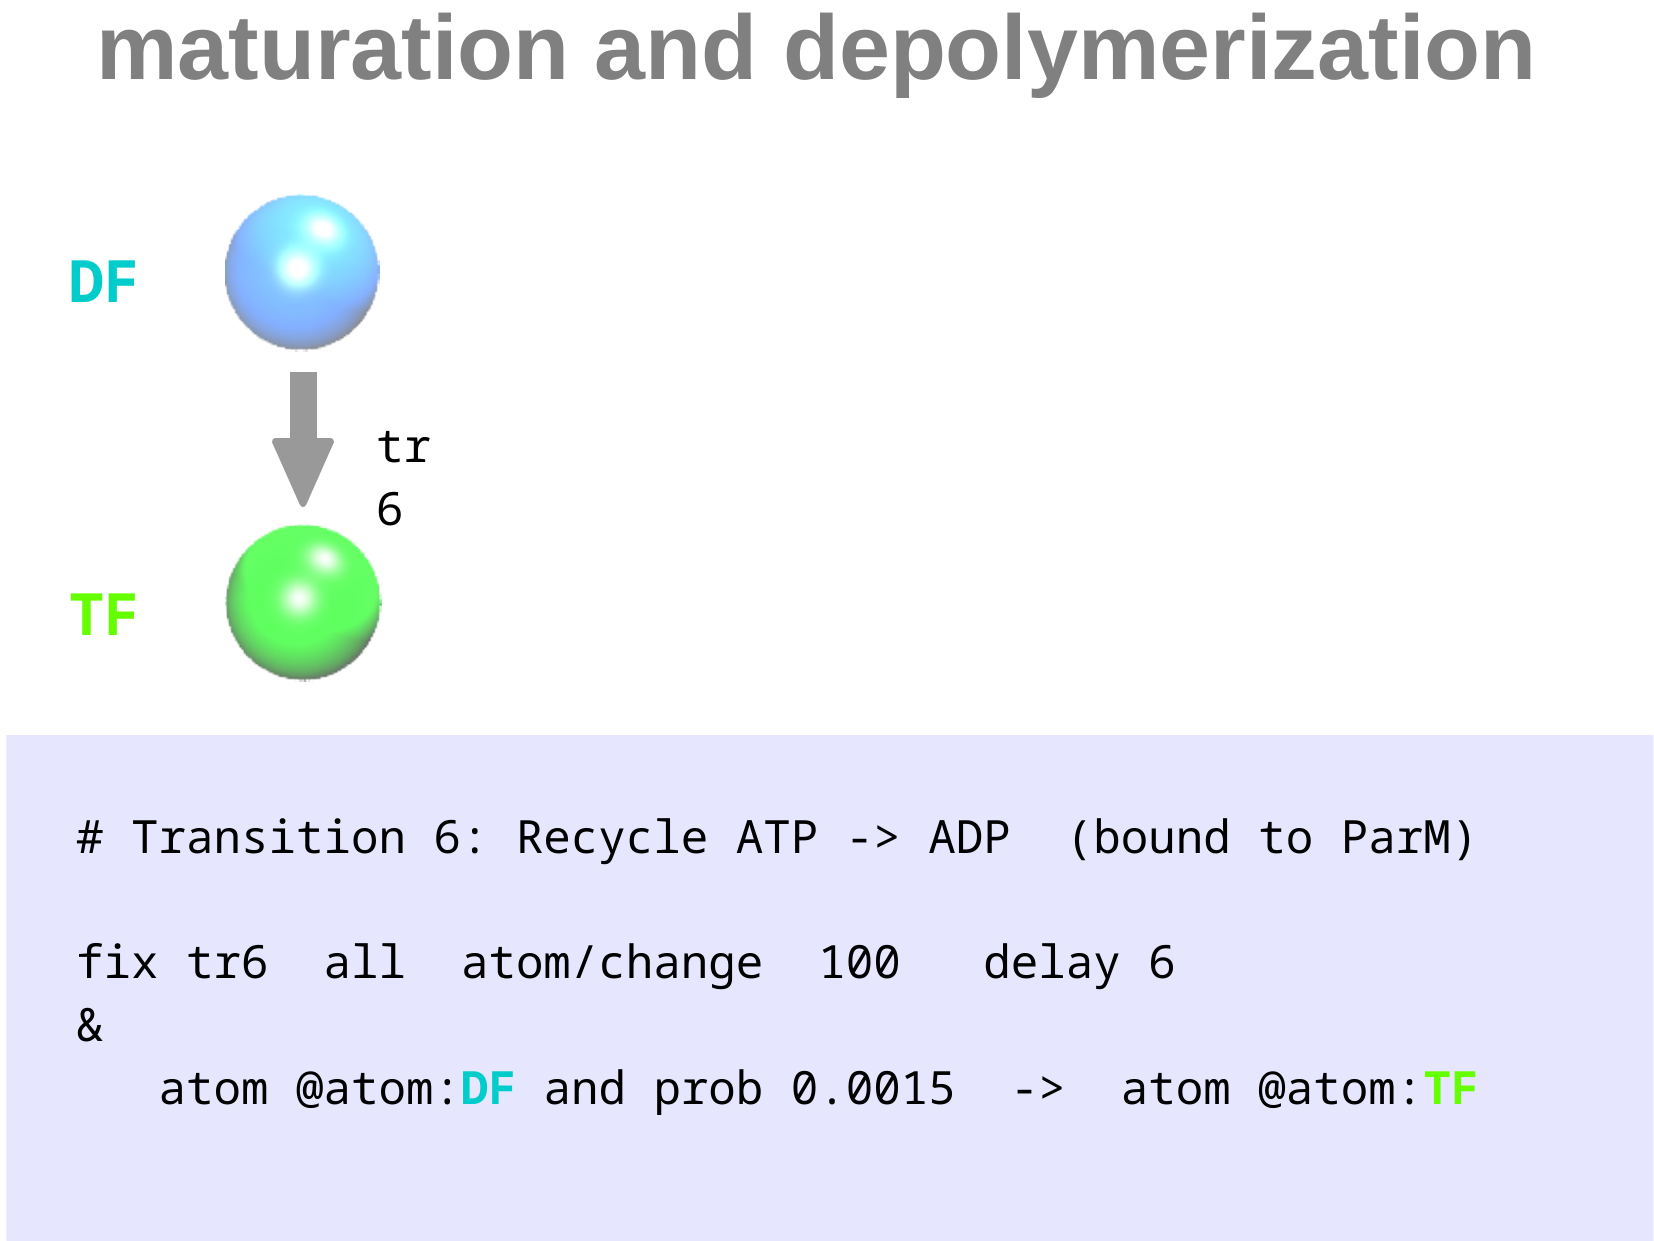

maturation and depolymerization
DF
tr6
TF
 # Transition 6: Recycle ATP -> ADP (bound to ParM)
 fix tr6 all atom/change 100 delay 6 &
 atom @atom:DF and prob 0.0015 -> atom @atom:TF